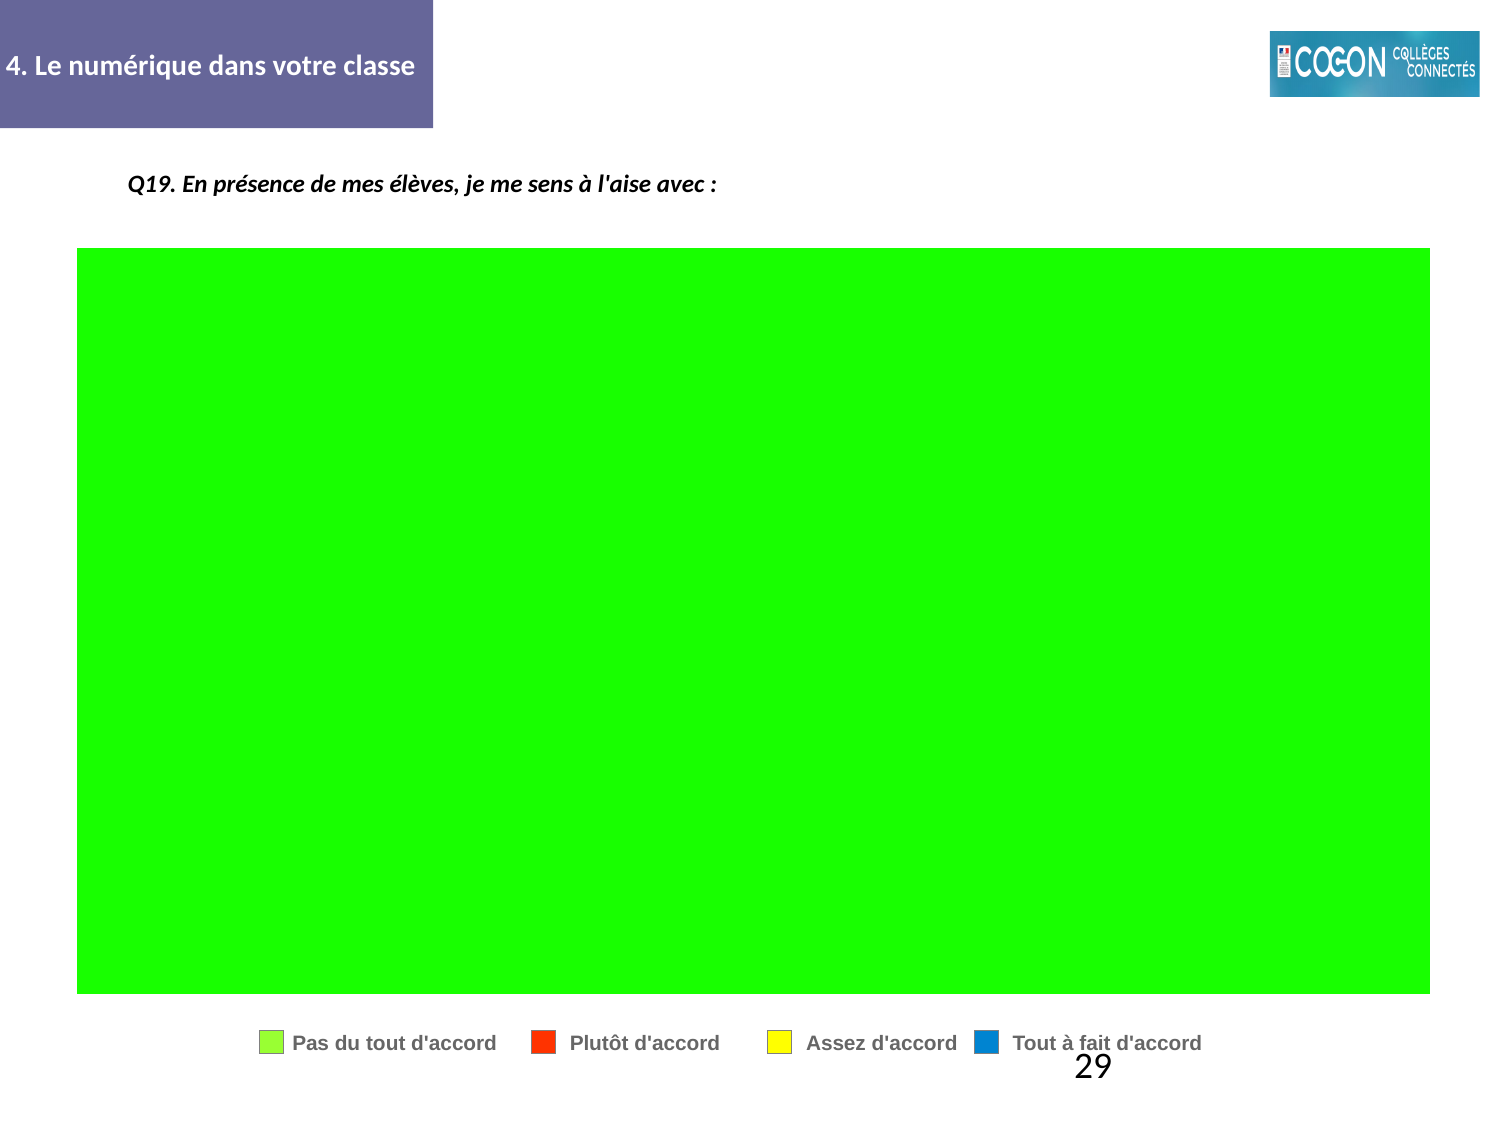

4. Le numérique dans votre classe
Q19. En présence de mes élèves, je me sens à l'aise avec :
Pas du tout d'accord
Plutôt d'accord
Assez d'accord
Tout à fait d'accord